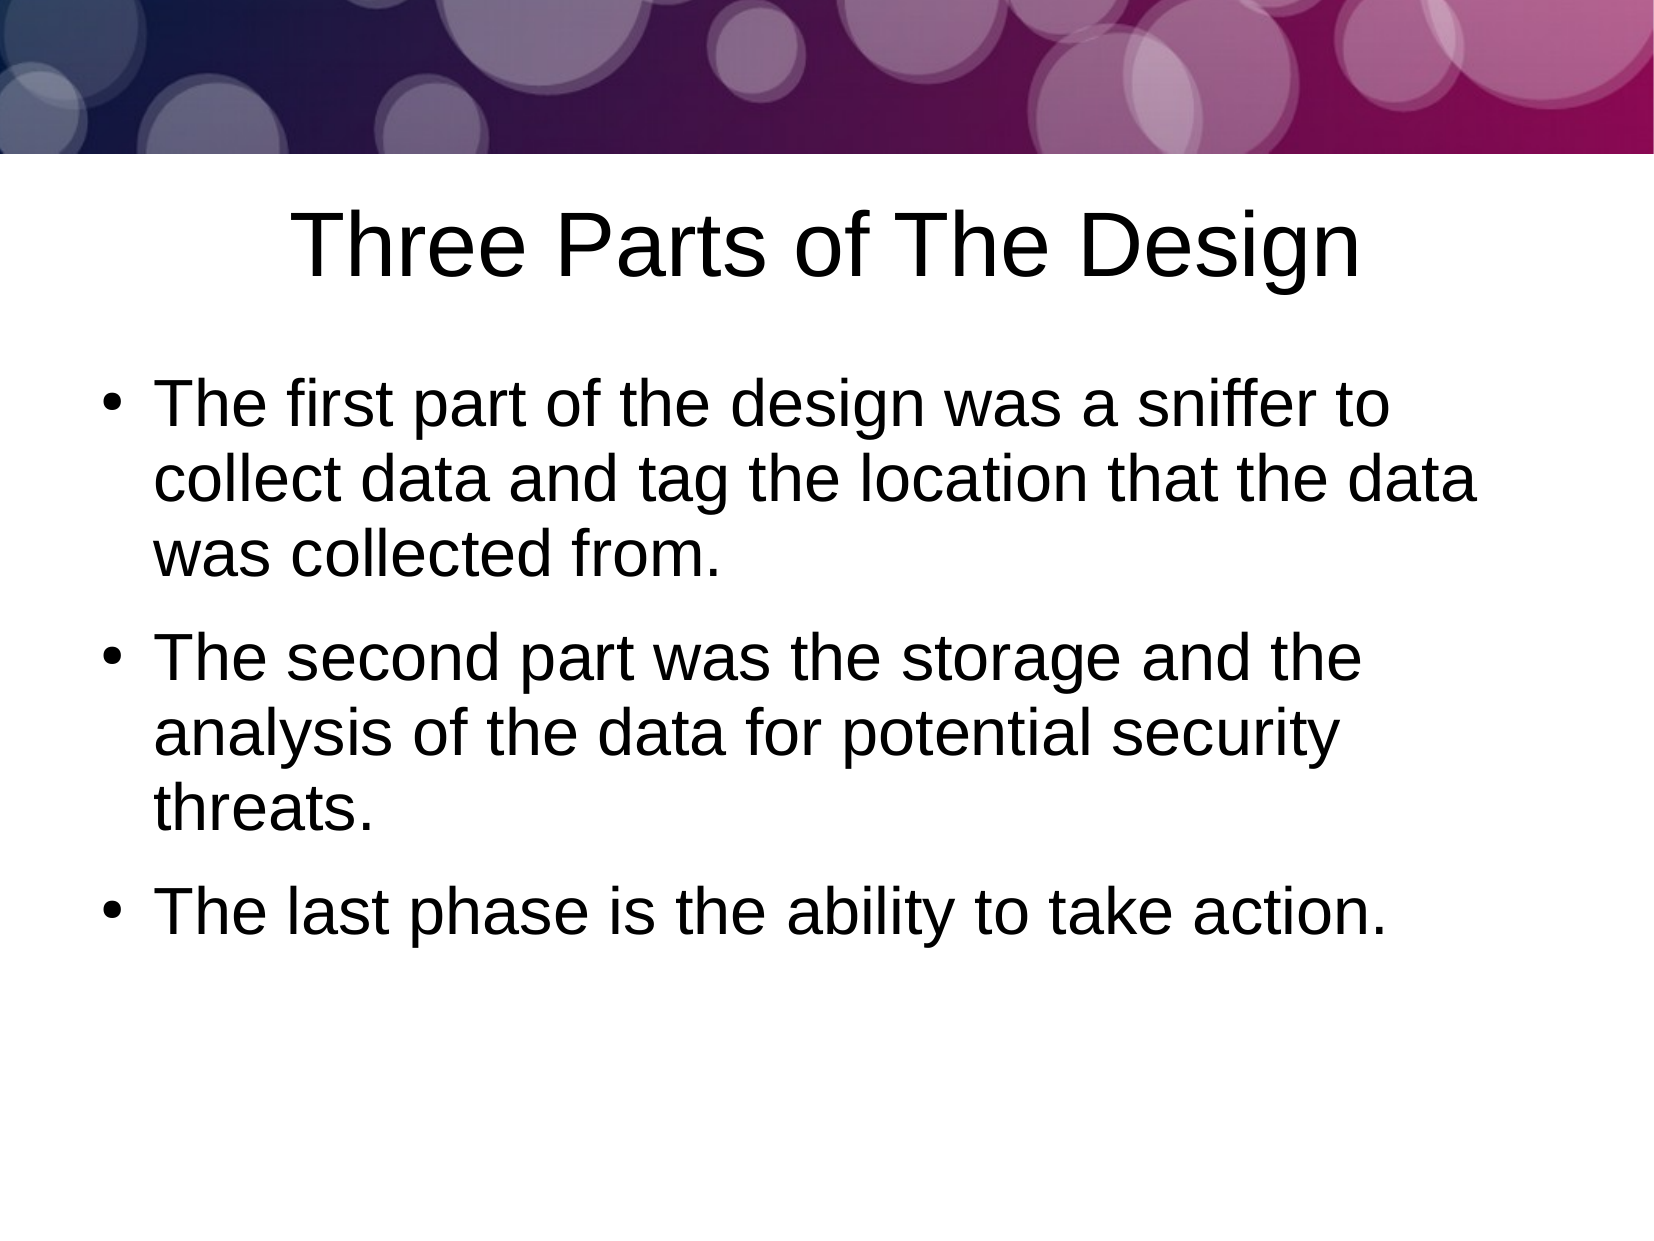

# Three Parts of The Design
The first part of the design was a sniffer to collect data and tag the location that the data was collected from.
The second part was the storage and the analysis of the data for potential security threats.
The last phase is the ability to take action.